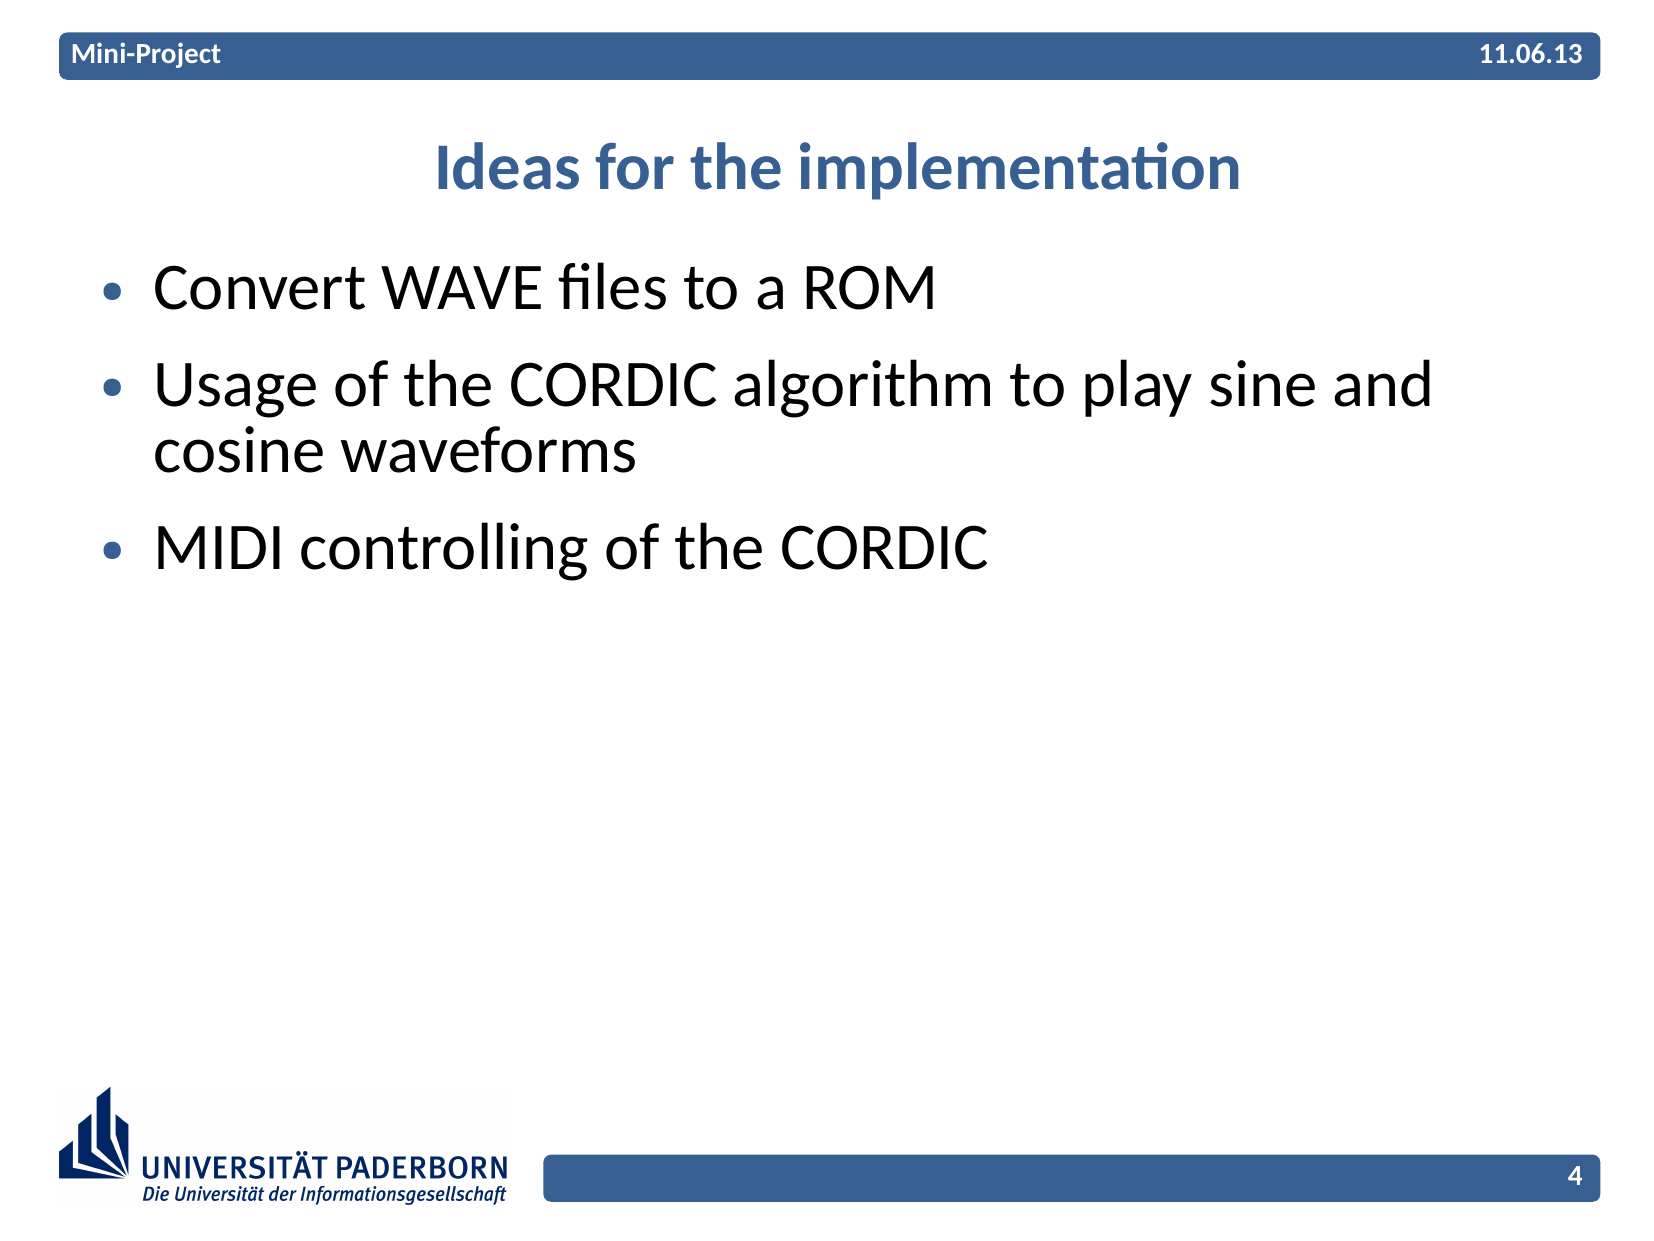

Mini-Project
11.06.13
# Ideas for the implementation
Convert WAVE files to a ROM
Usage of the CORDIC algorithm to play sine and cosine waveforms
MIDI controlling of the CORDIC
4